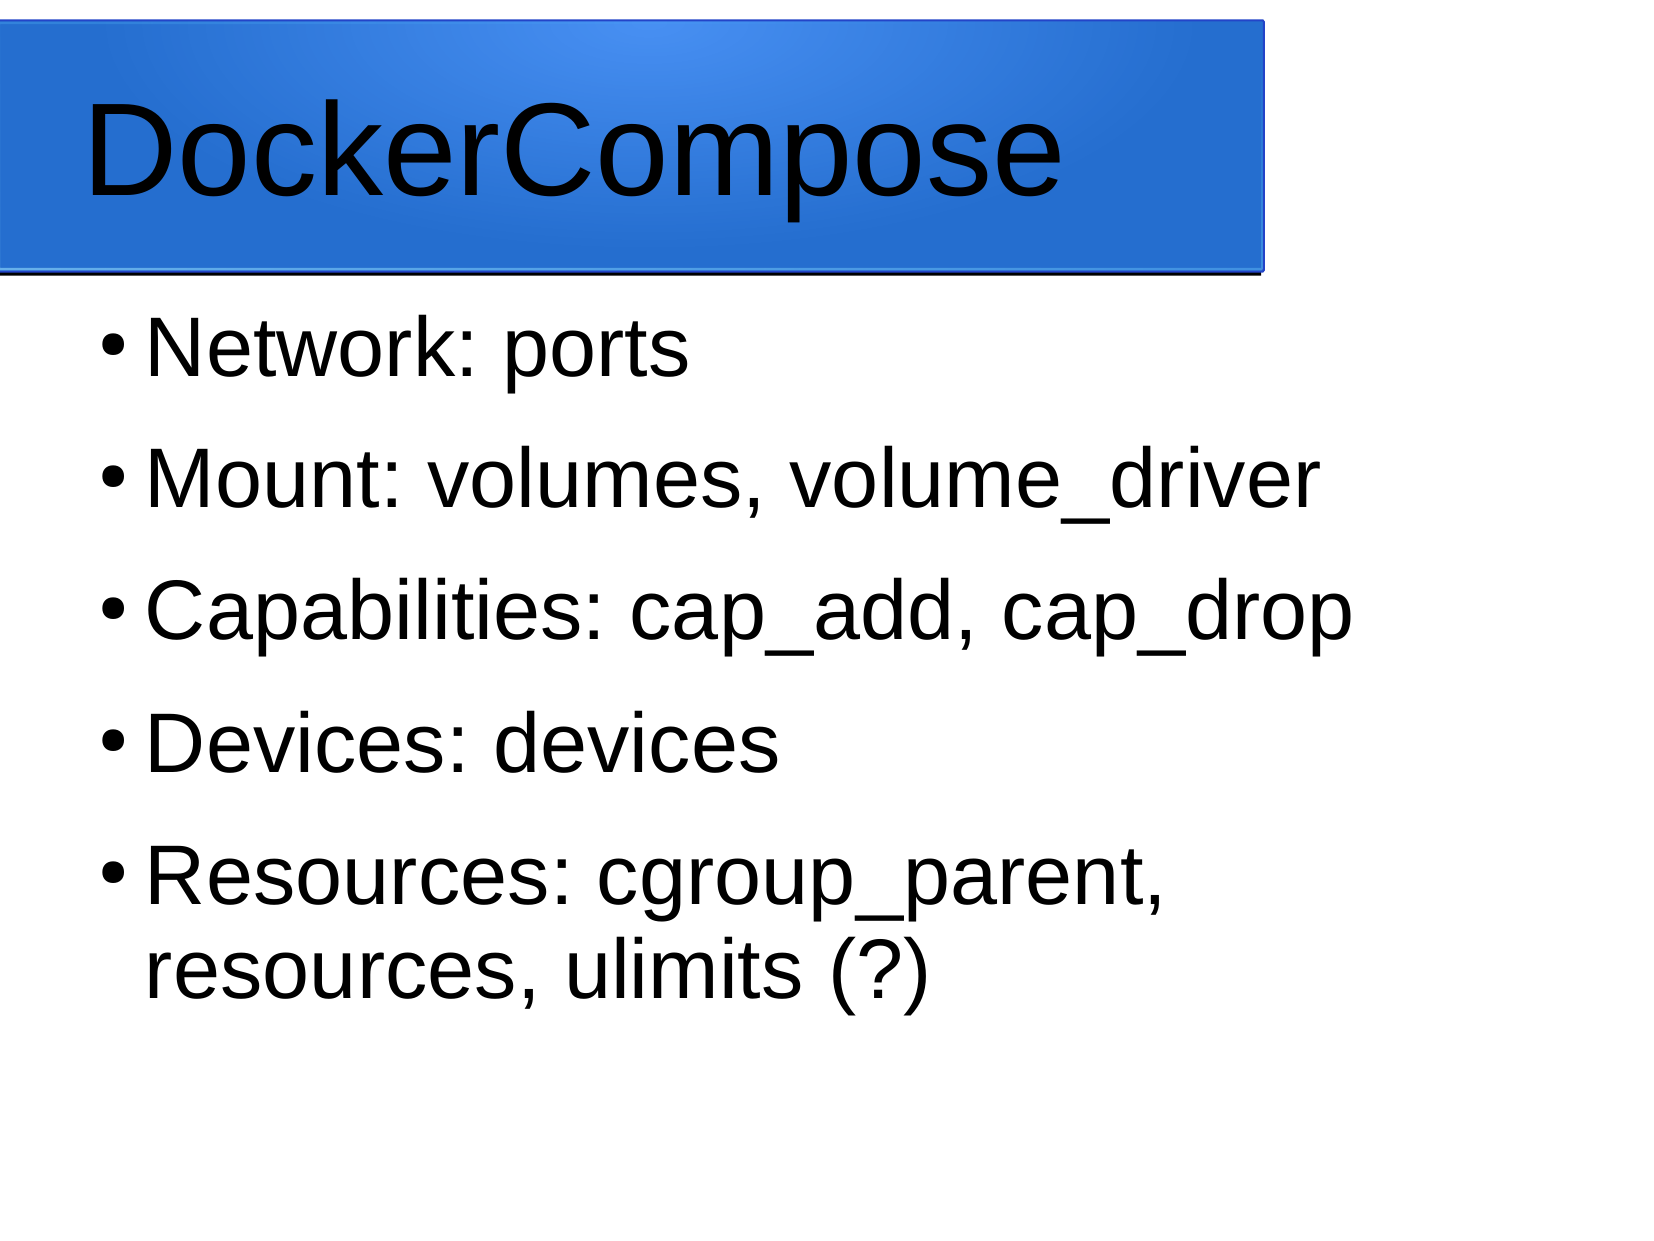

# DockerCompose
Network: ports
Mount: volumes, volume_driver
Capabilities: cap_add, cap_drop
Devices: devices
Resources: cgroup_parent, resources, ulimits (?)